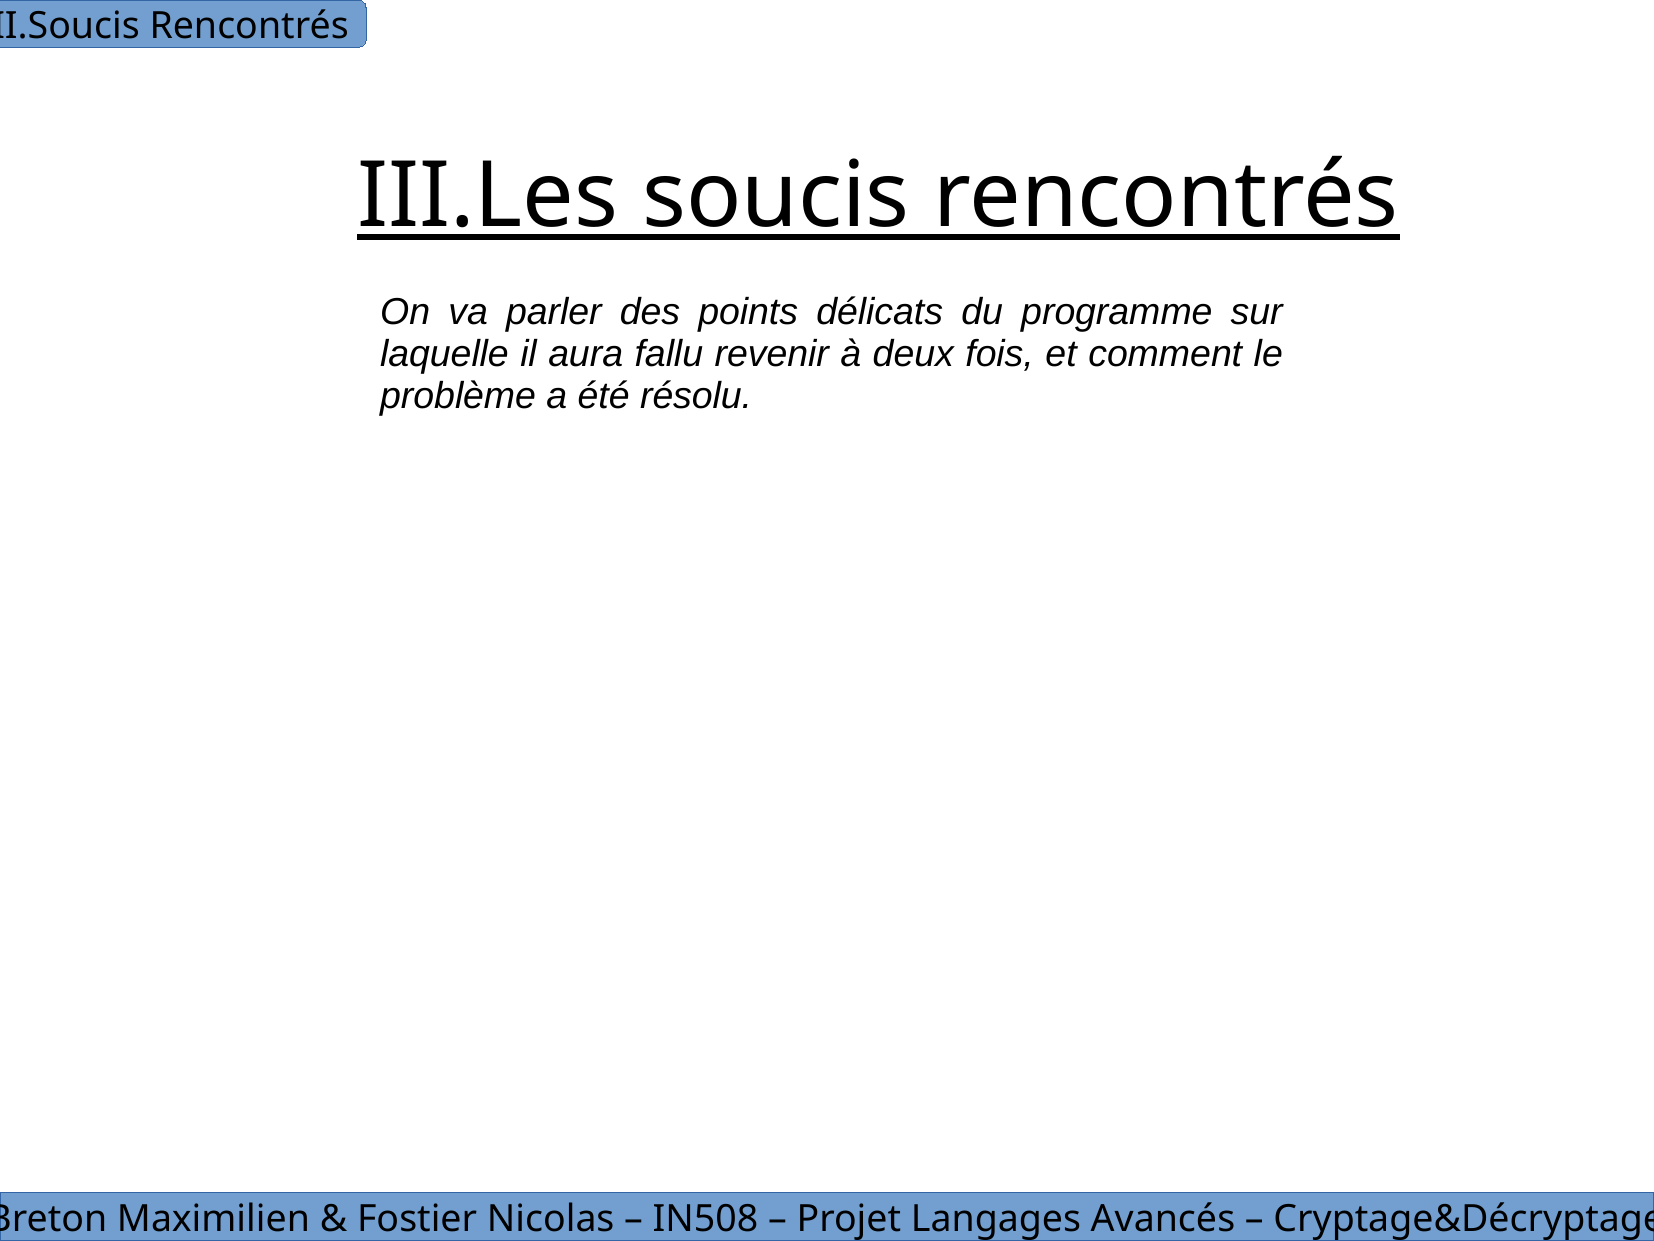

III.Soucis Rencontrés
III.Les soucis rencontrés
On va parler des points délicats du programme sur laquelle il aura fallu revenir à deux fois, et comment le problème a été résolu.
Breton Maximilien & Fostier Nicolas – IN508 – Projet Langages Avancés – Cryptage&Décryptage